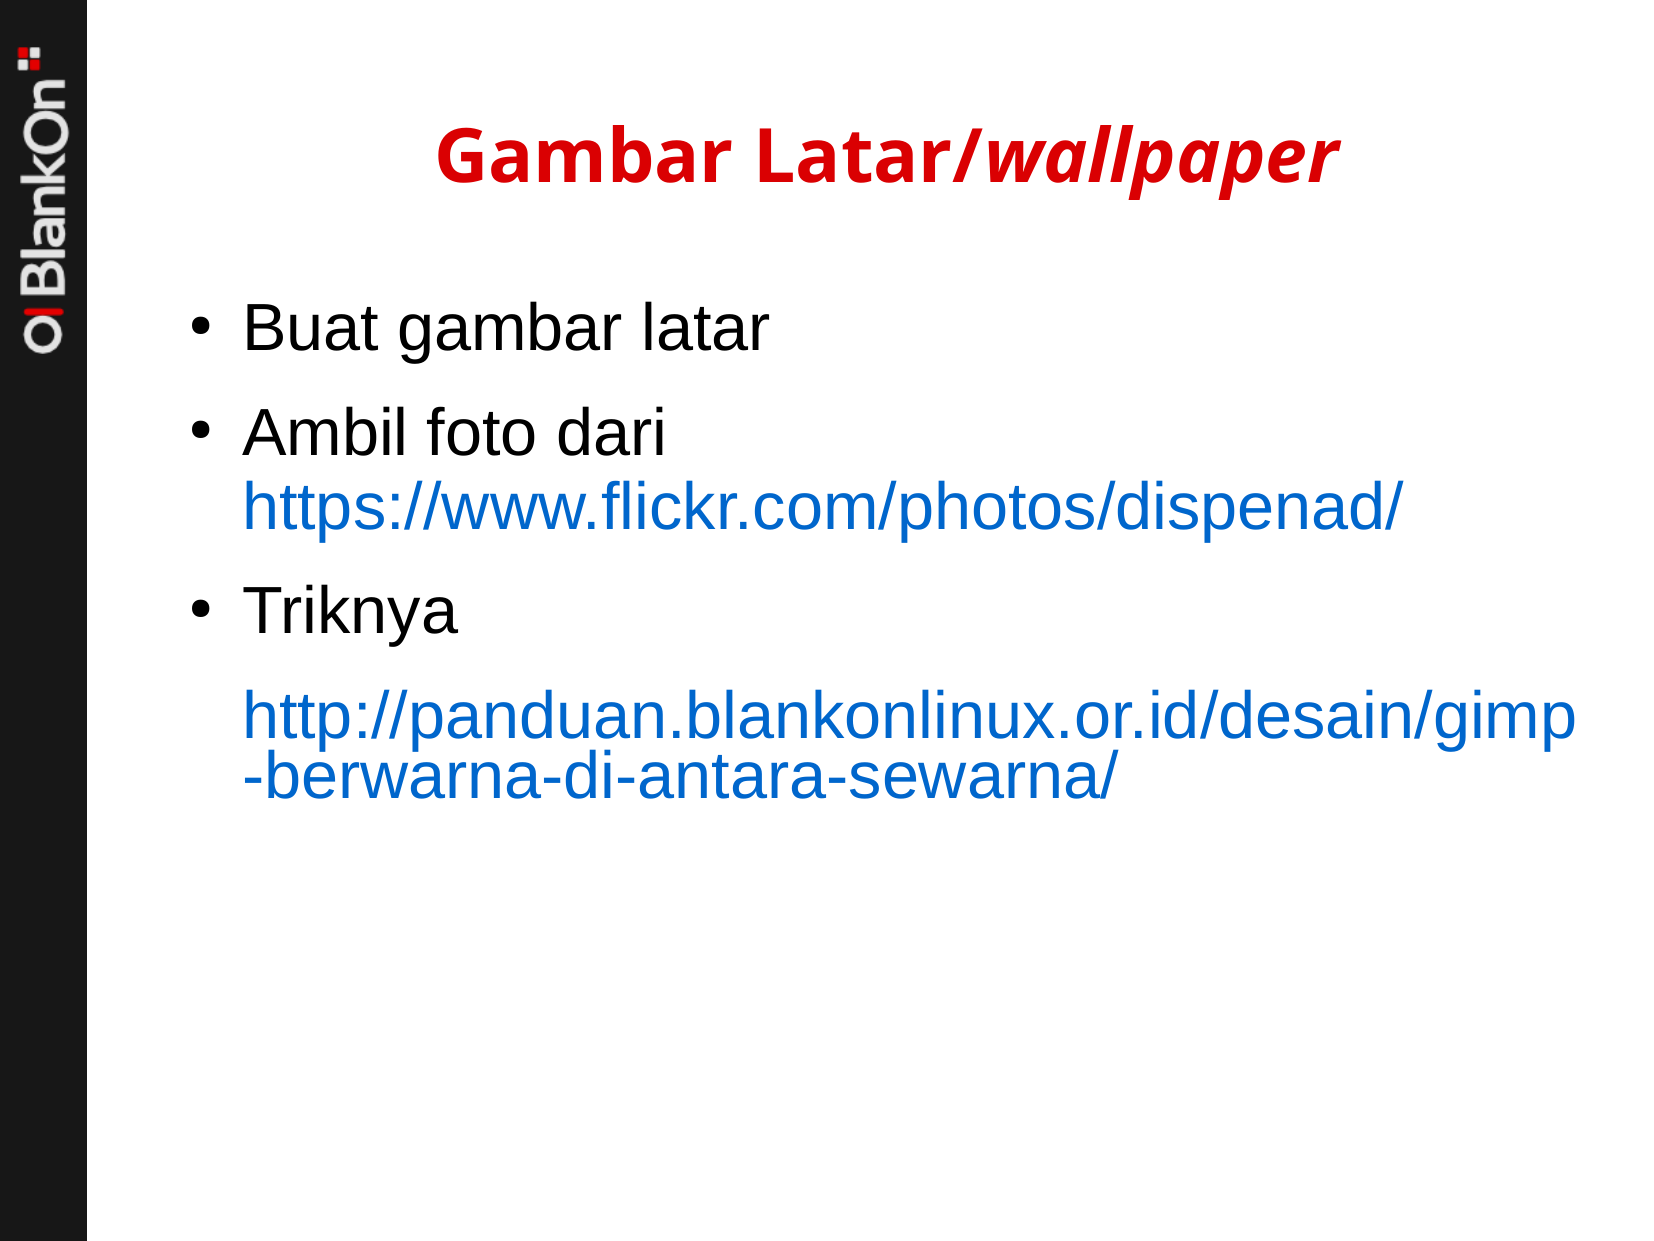

Gambar Latar/wallpaper
# Buat gambar latar
Ambil foto dari https://www.flickr.com/photos/dispenad/
Triknya
http://panduan.blankonlinux.or.id/desain/gimp-berwarna-di-antara-sewarna/